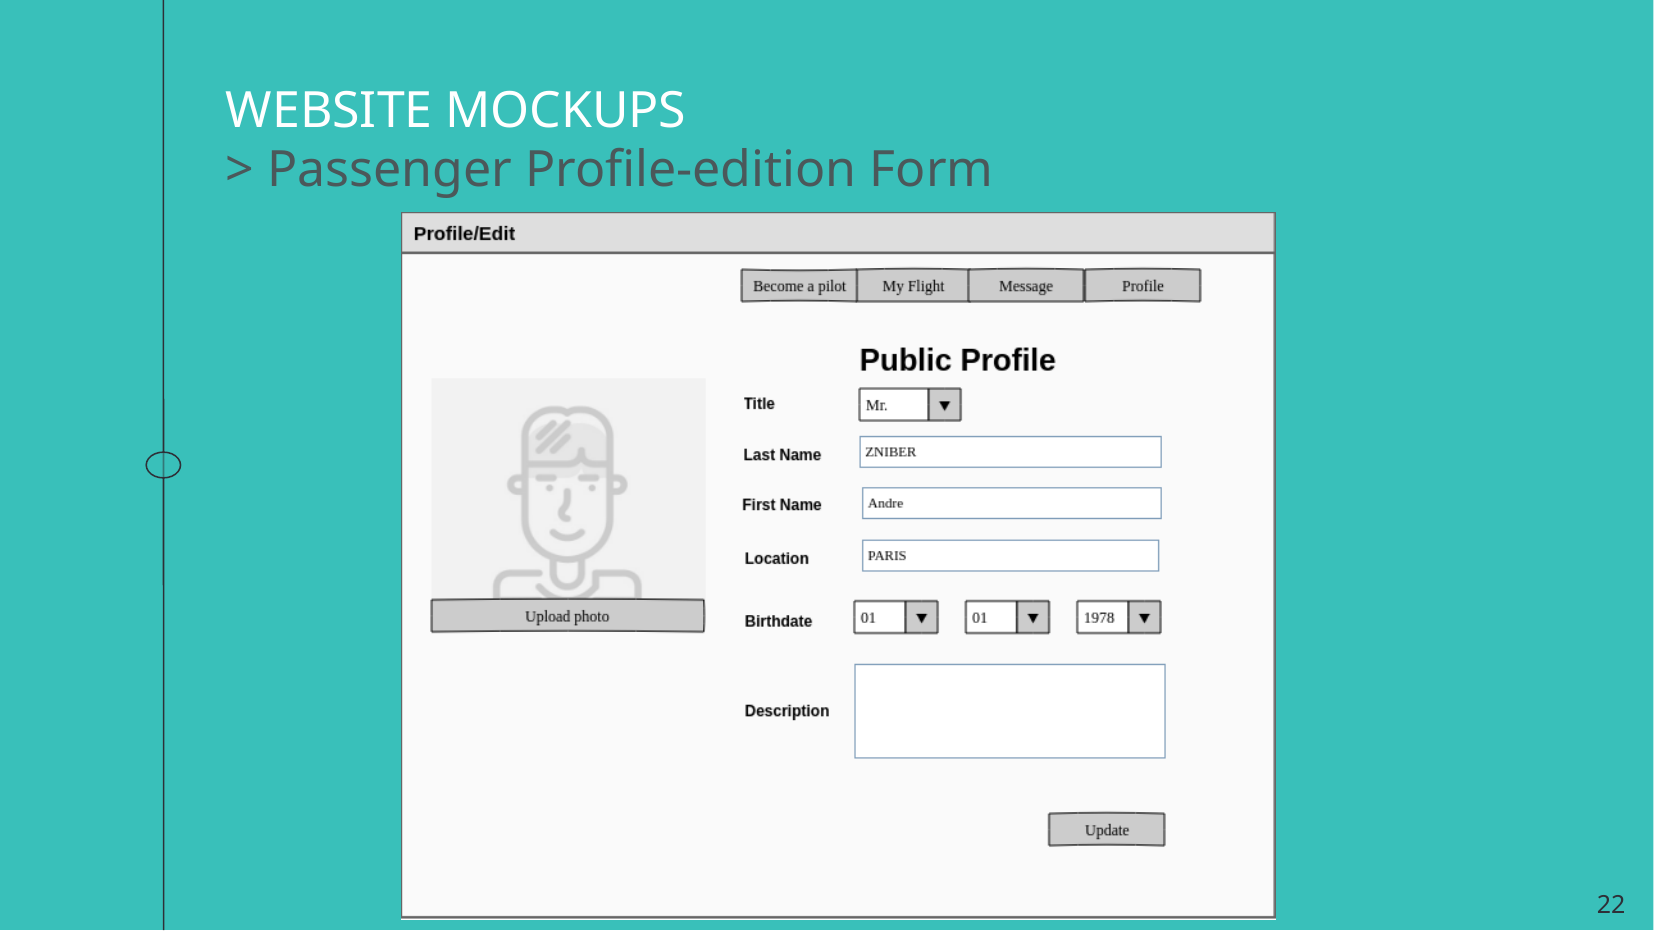

WEBSITE MOCKUPS
# > Passenger Profile-edition Form